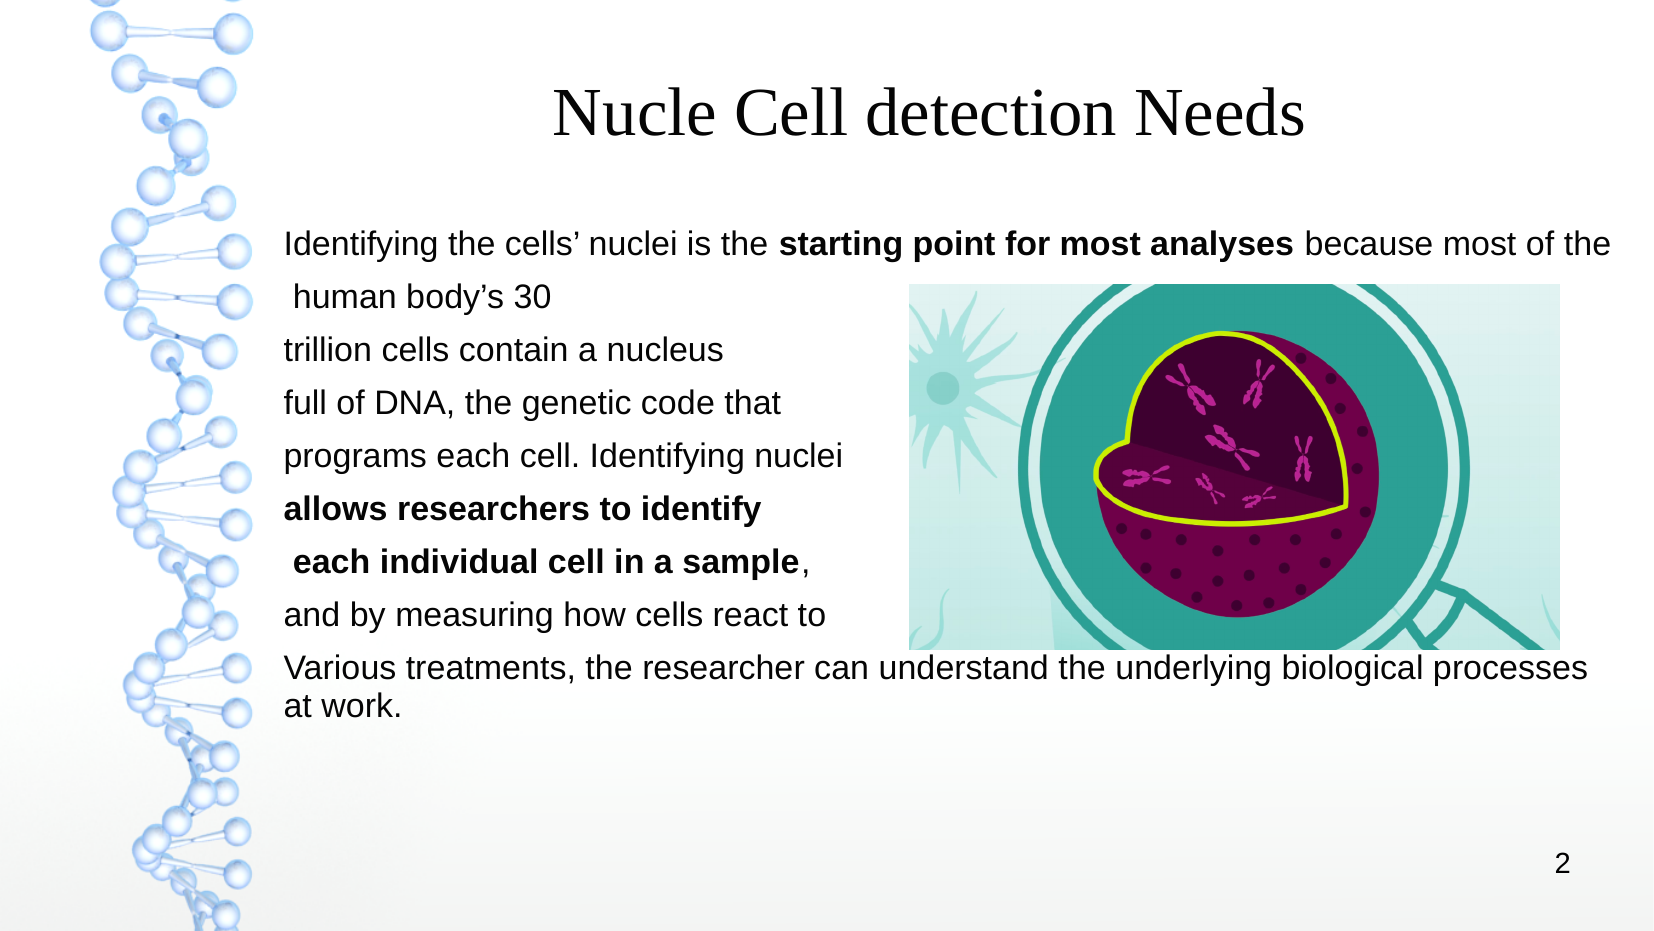

# Nucle Cell detection Needs
Identifying the cells’ nuclei is the starting point for most analyses because most of the
 human body’s 30
trillion cells contain a nucleus
full of DNA, the genetic code that
programs each cell. Identifying nuclei
allows researchers to identify
 each individual cell in a sample,
and by measuring how cells react to
Various treatments, the researcher can understand the underlying biological processes at work.
2